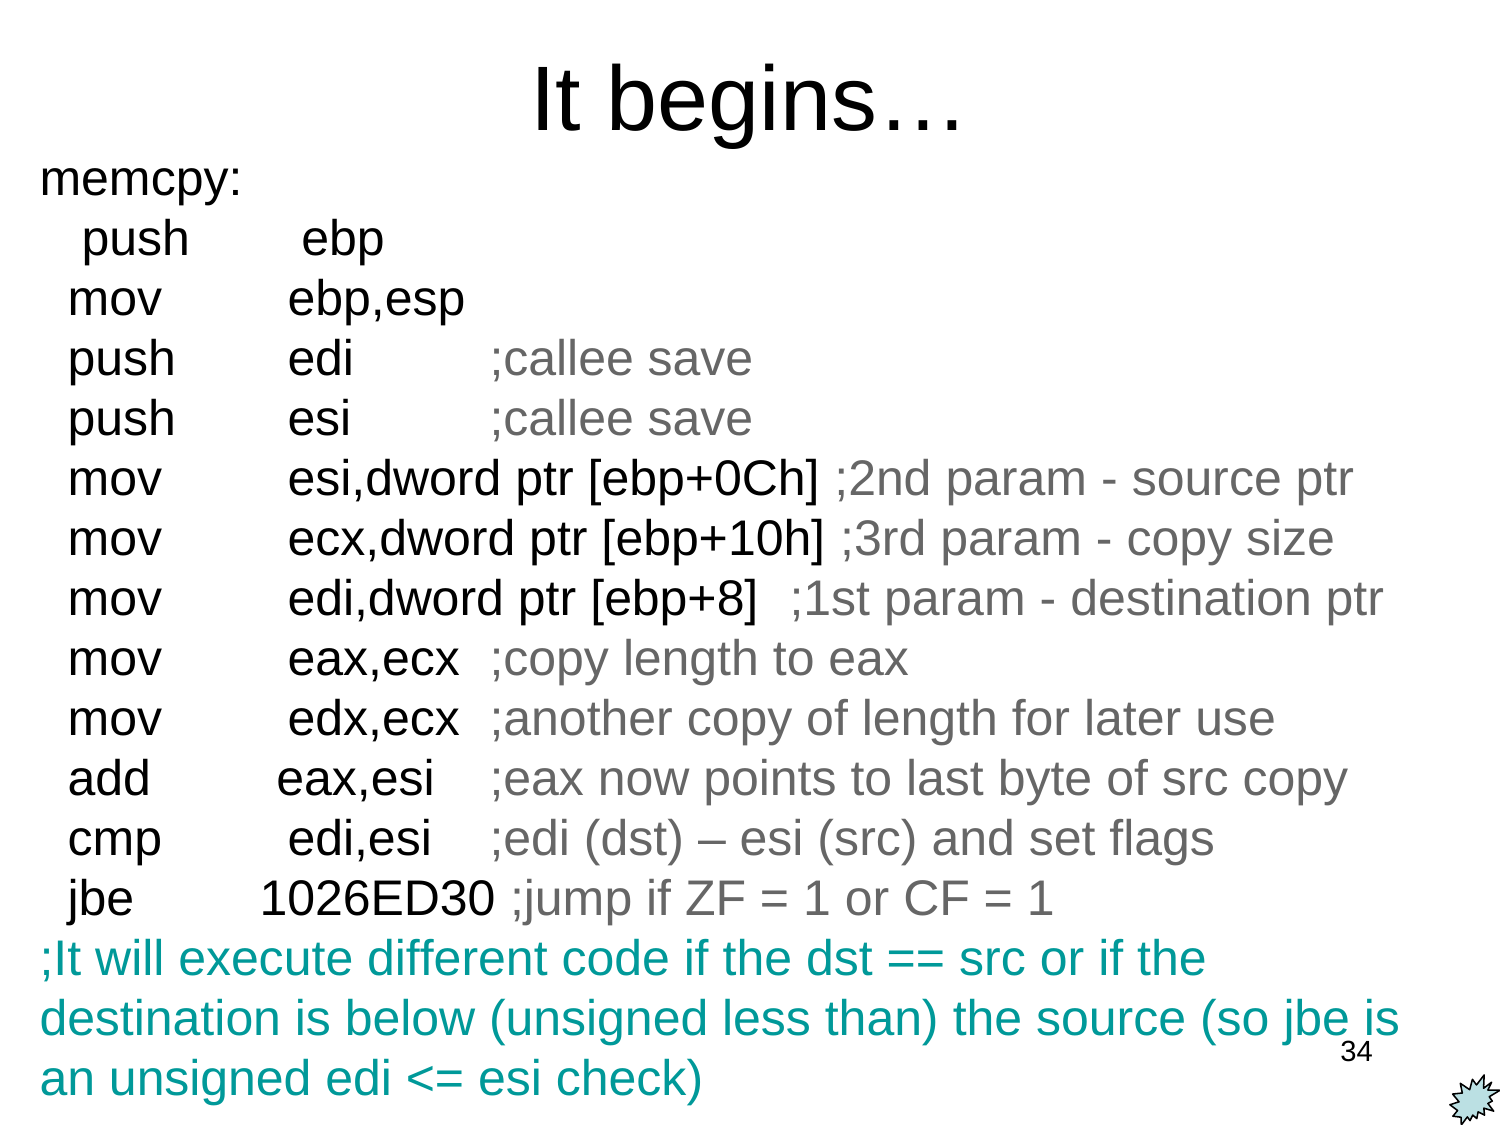

# It begins…
memcpy:
 push ebp
 mov ebp,esp
 push edi	;callee save
 push esi	;callee save
 mov esi,dword ptr [ebp+0Ch] ;2nd param - source ptr
 mov ecx,dword ptr [ebp+10h] ;3rd param - copy size
 mov edi,dword ptr [ebp+8]	;1st param - destination ptr
 mov eax,ecx	;copy length to eax
 mov edx,ecx	;another copy of length for later use
 add eax,esi	;eax now points to last byte of src copy
 cmp edi,esi	;edi (dst) – esi (src) and set flags
 jbe 1026ED30 ;jump if ZF = 1 or CF = 1
;It will execute different code if the dst == src or if the destination is below (unsigned less than) the source (so jbe is an unsigned edi <= esi check)